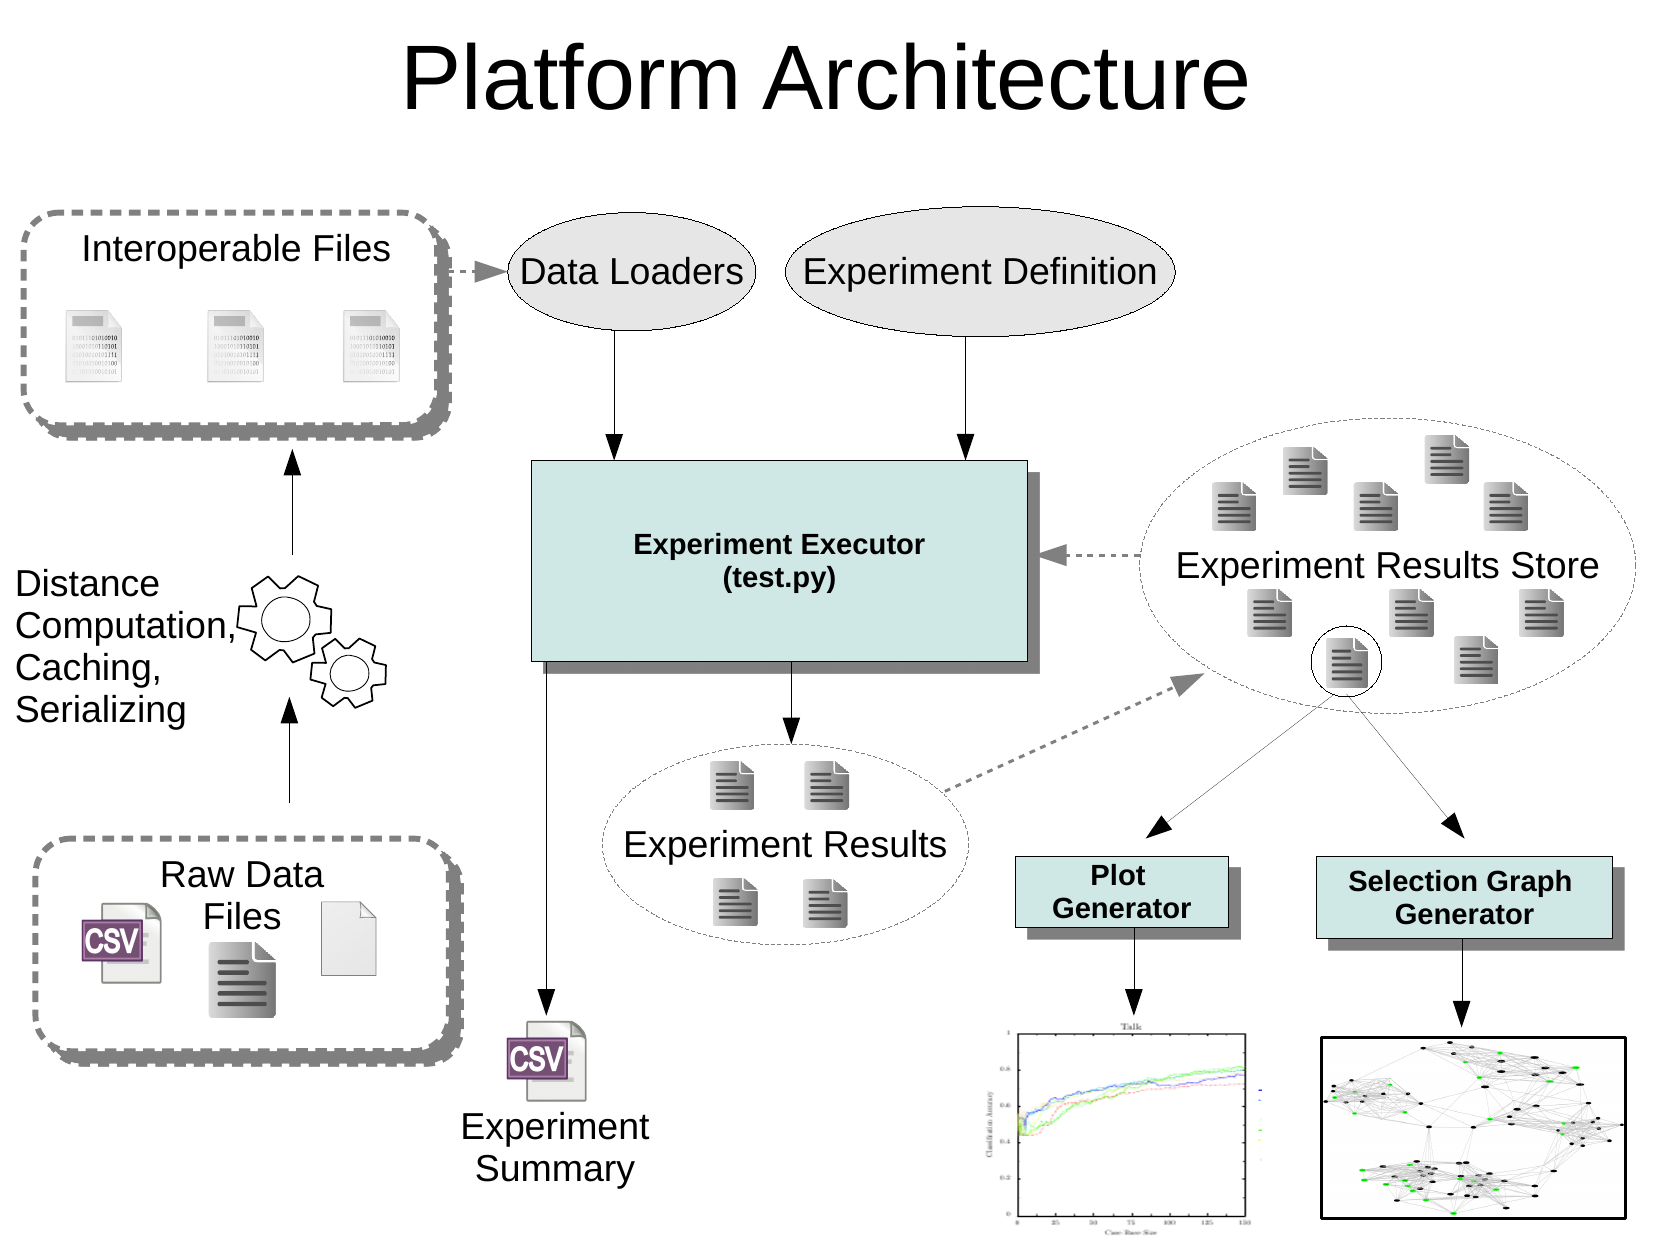

# Platform Architecture
Experiment Definition
Data Loaders
Interoperable Files
Experiment Results Store
Experiment Executor
(test.py)
Distance Computation, Caching, Serializing
Experiment Results
Raw Data Files
Plot
Generator
Selection Graph
Generator
Experiment
Summary